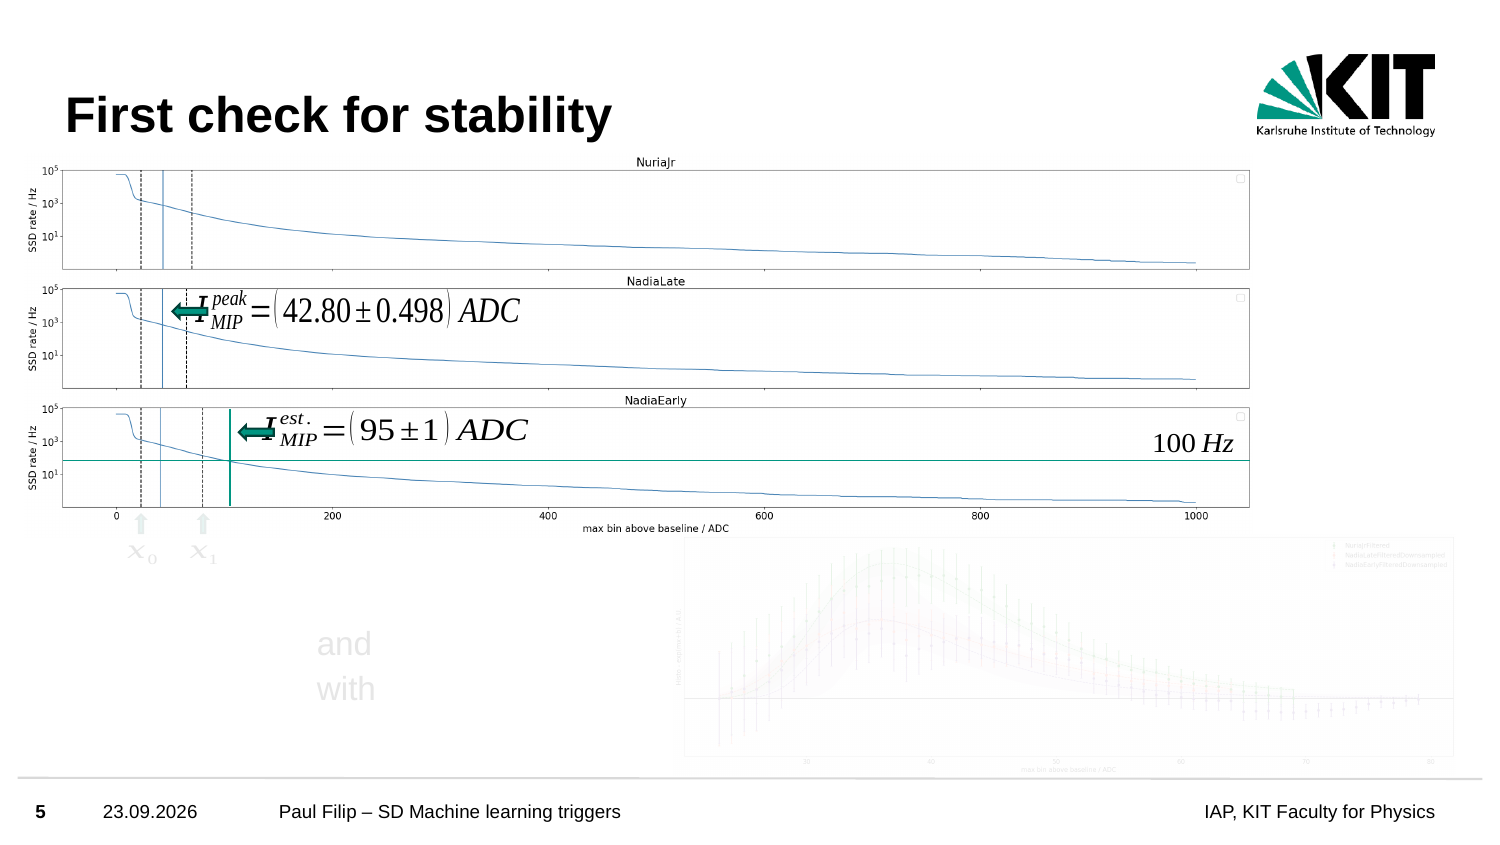

# First check for stability
 and
 with